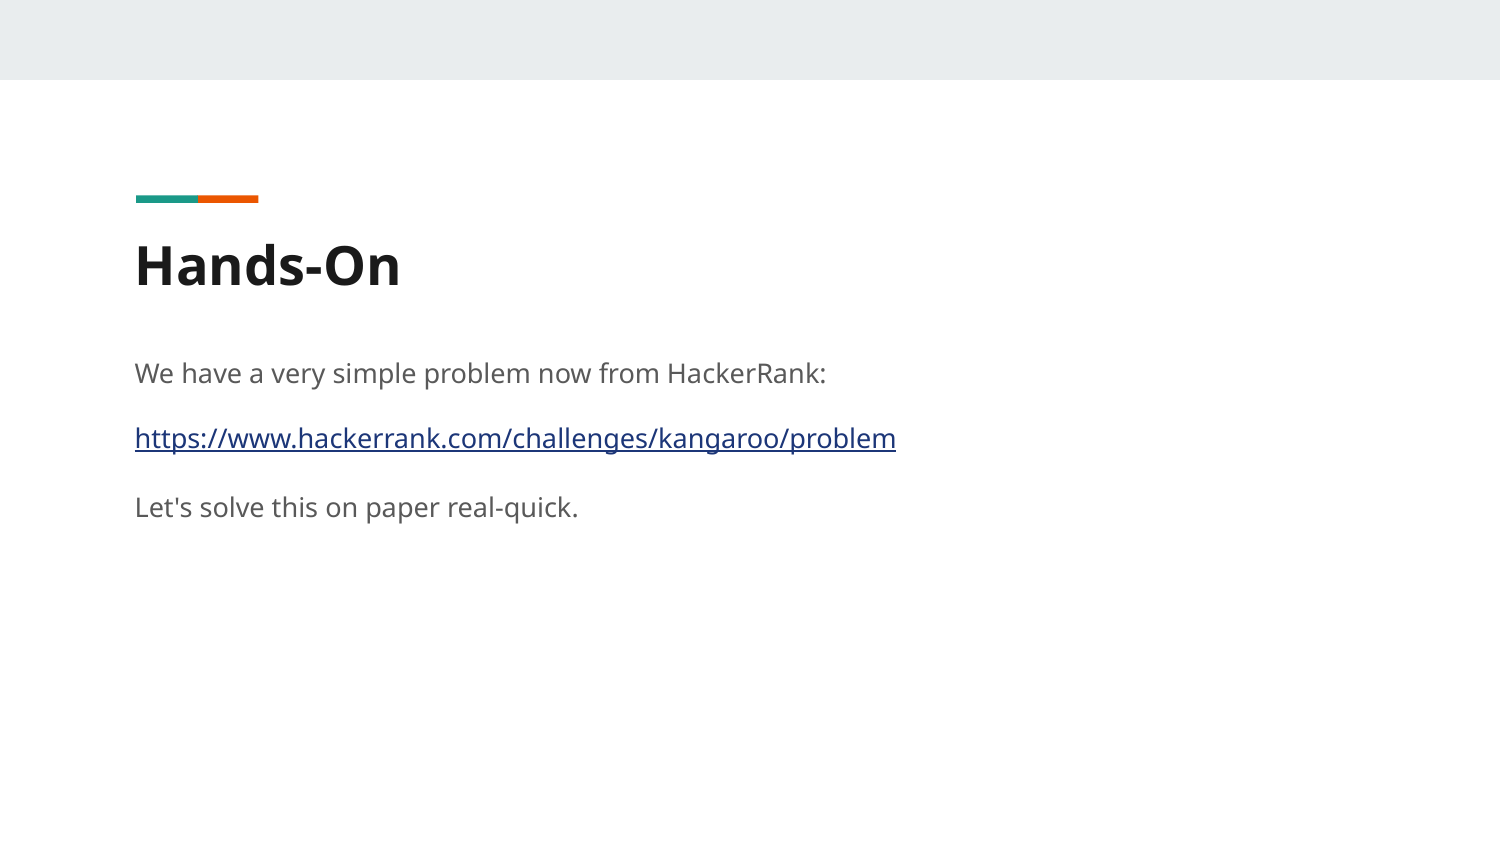

Hands-On
# We have a very simple problem now from HackerRank:
https://www.hackerrank.com/challenges/kangaroo/problem
Let's solve this on paper real-quick.